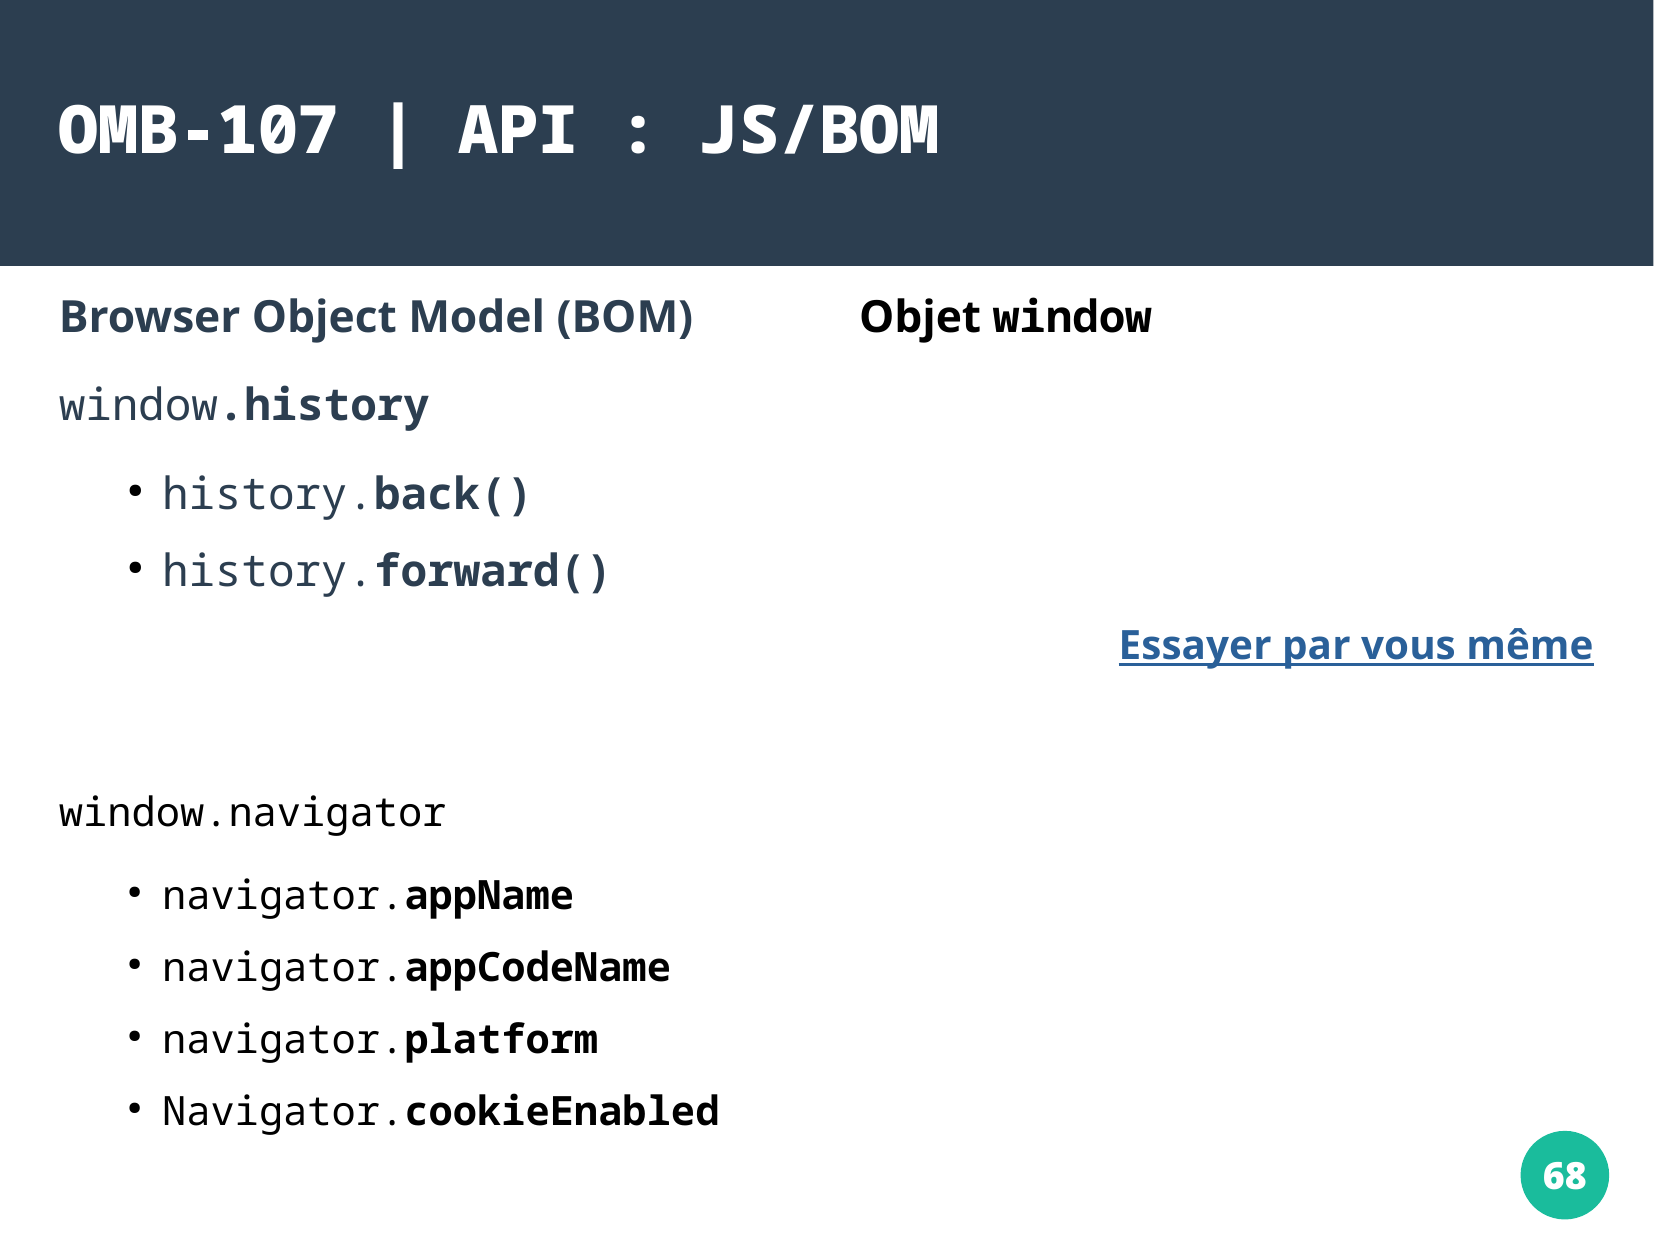

# OMB-107 | API : JS/BOM
Browser Object Model (BOM)					 		Objet window
window.history
history.back()
history.forward()
Essayer par vous même
window.navigator
navigator.appName
navigator.appCodeName
navigator.platform
Navigator.cookieEnabled
68